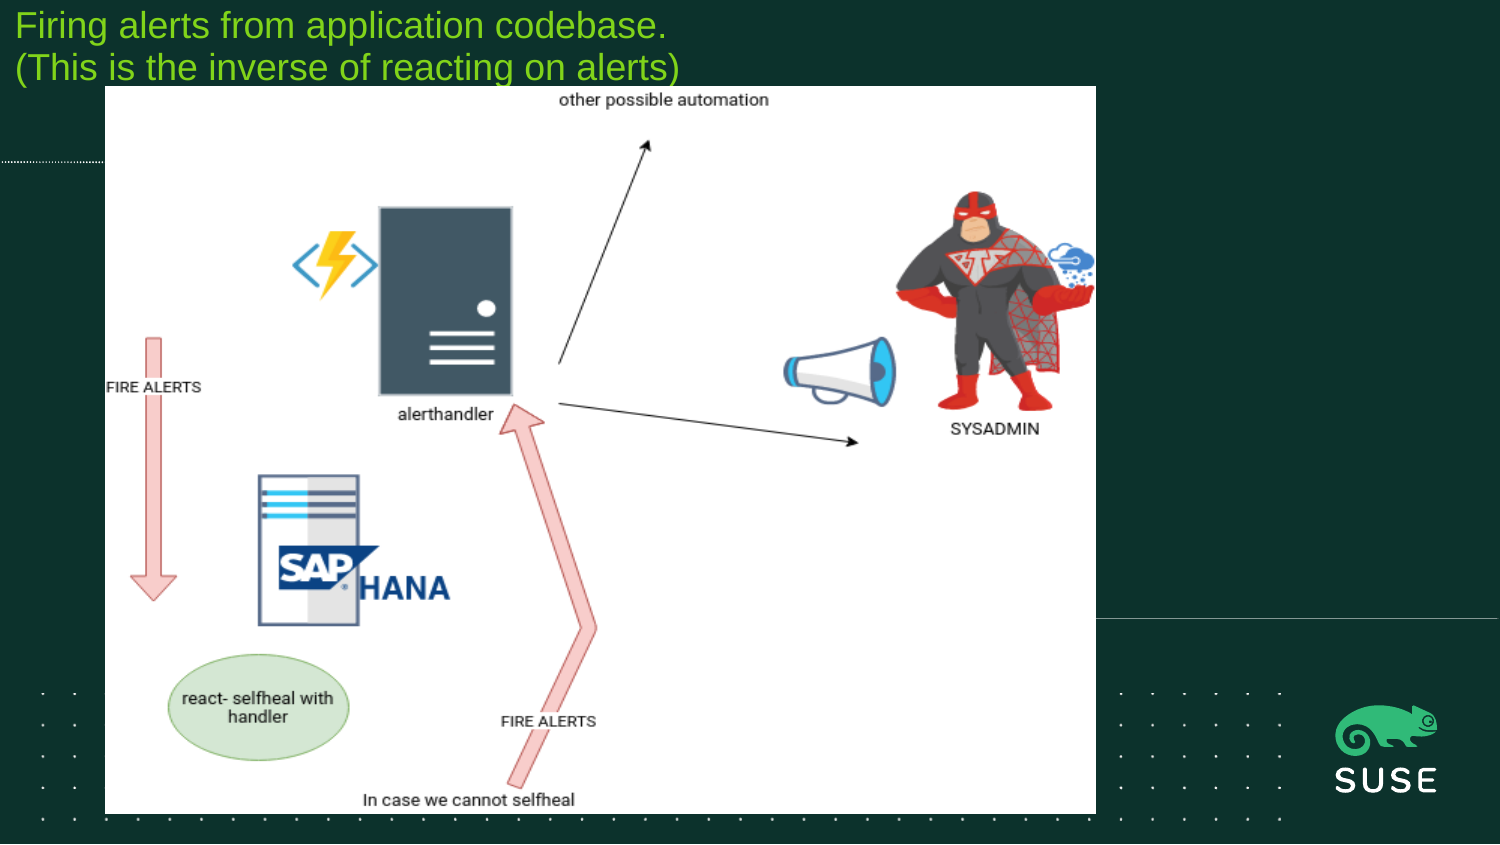

Firing alerts from application codebase.
(This is the inverse of reacting on alerts)